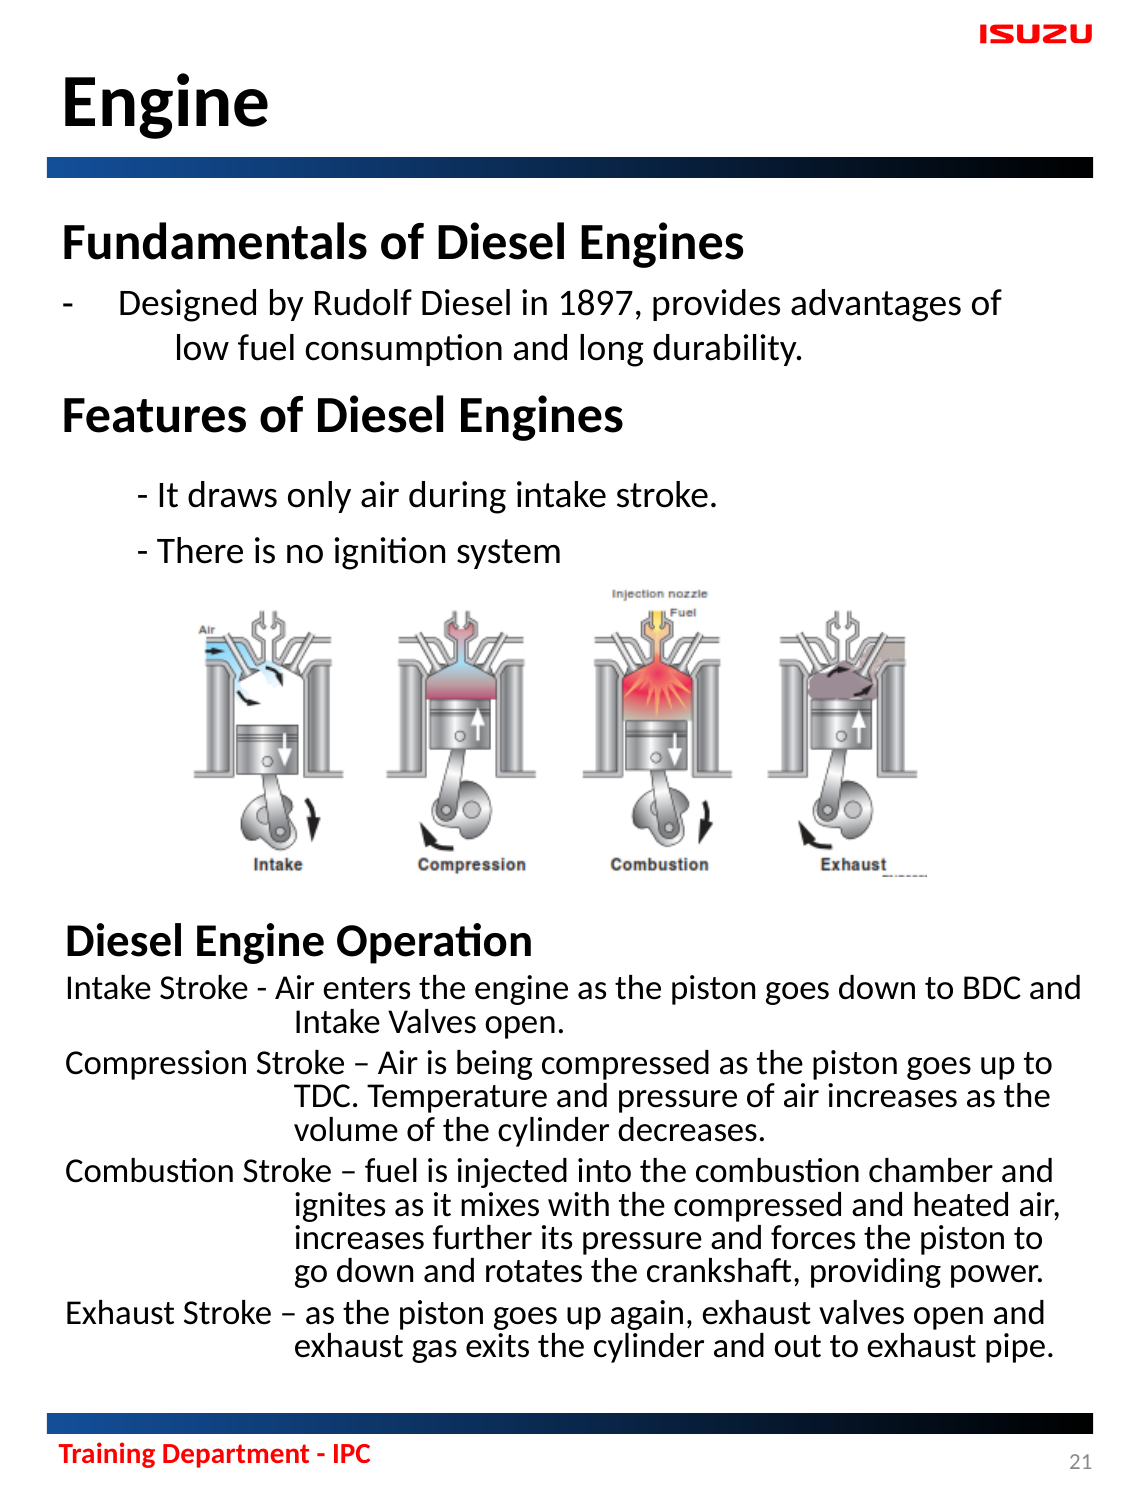

# Engine
Fundamentals of Diesel Engines
Designed by Rudolf Diesel in 1897, provides advantages of low fuel consumption and long durability.
Features of Diesel Engines
	- It draws only air during intake stroke.
	- There is no ignition system
Diesel Engine Operation
Intake Stroke - Air enters the engine as the piston goes down to BDC and Intake Valves open.
Compression Stroke – Air is being compressed as the piston goes up to TDC. Temperature and pressure of air increases as the volume of the cylinder decreases.
Combustion Stroke – fuel is injected into the combustion chamber and ignites as it mixes with the compressed and heated air, increases further its pressure and forces the piston to go down and rotates the crankshaft, providing power.
Exhaust Stroke – as the piston goes up again, exhaust valves open and exhaust gas exits the cylinder and out to exhaust pipe.